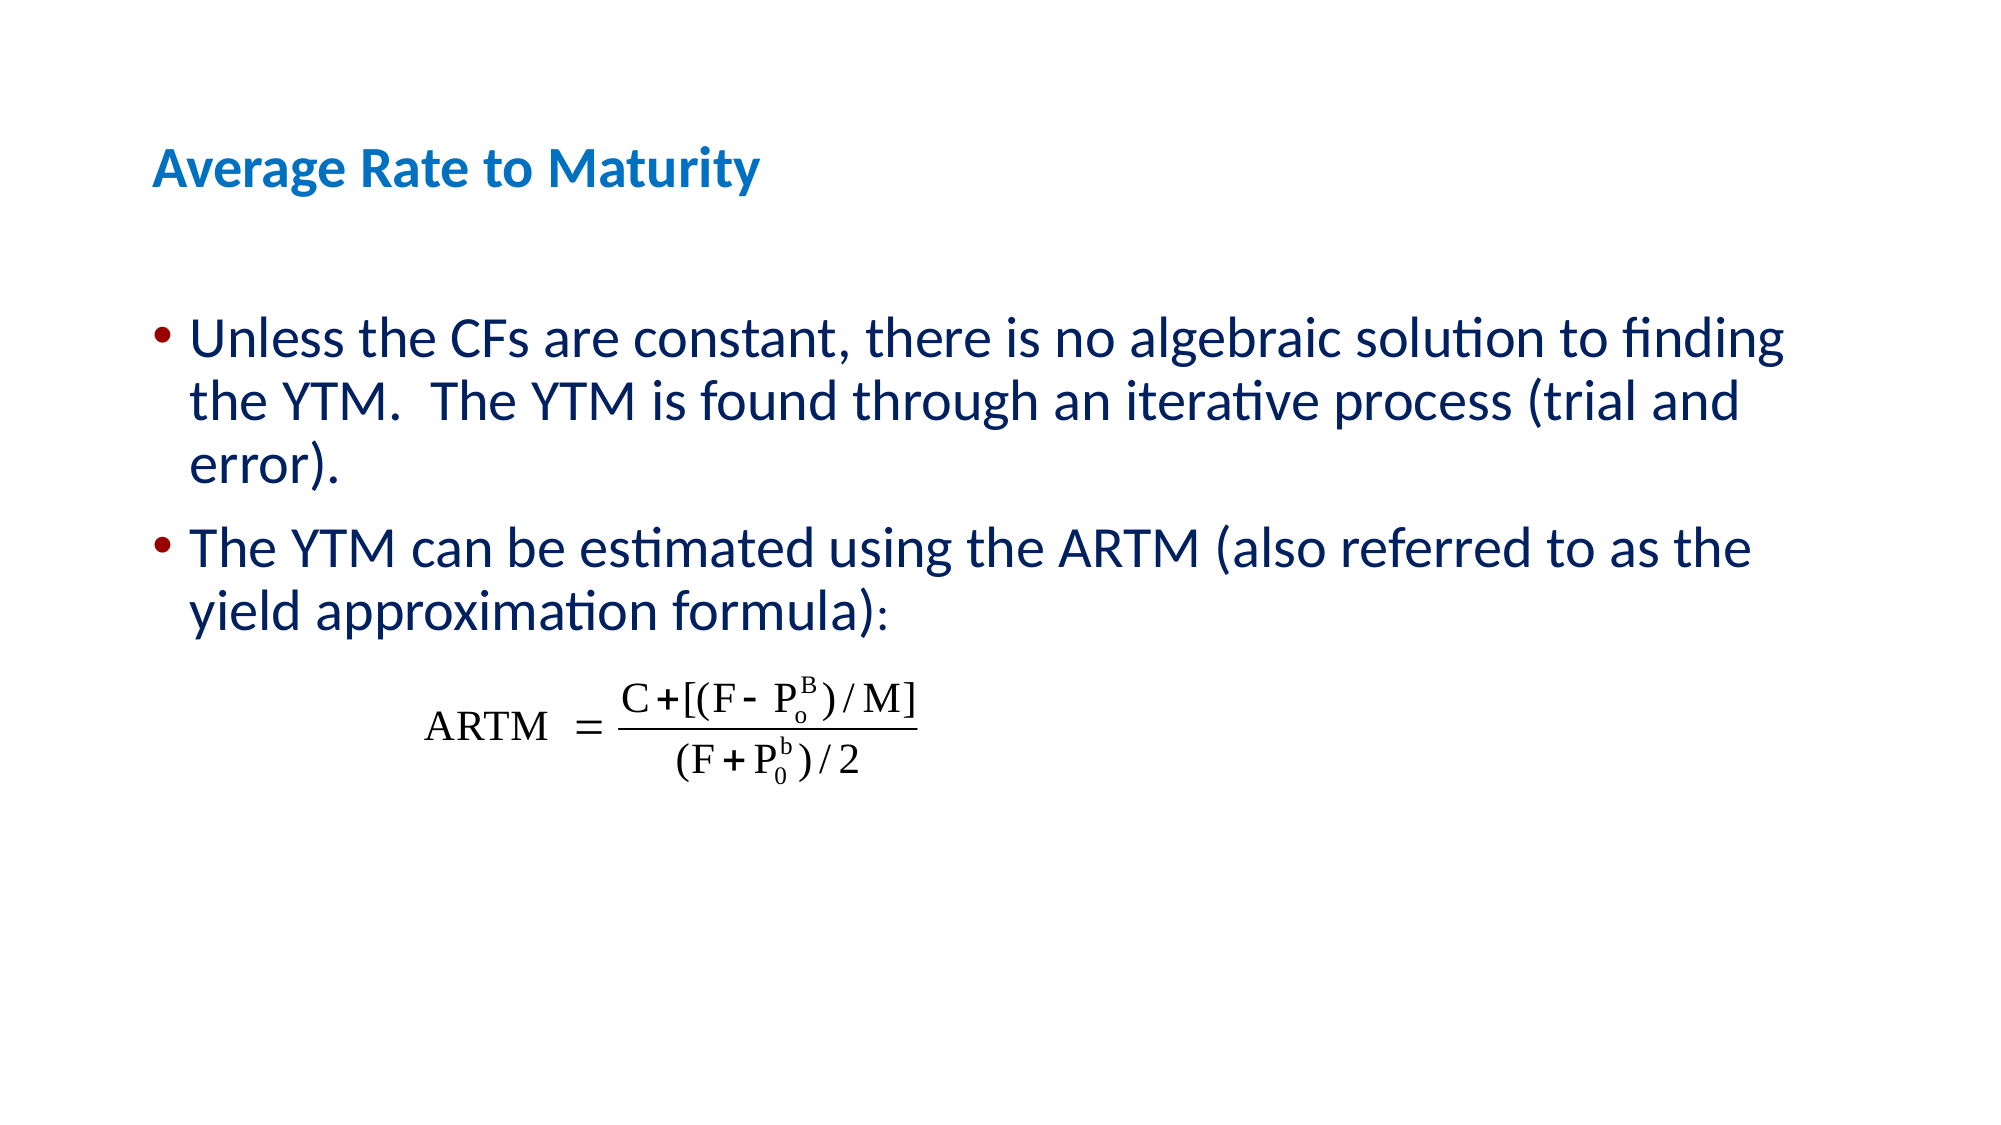

# Average Rate to Maturity
Unless the CFs are constant, there is no algebraic solution to finding the YTM. The YTM is found through an iterative process (trial and error).
The YTM can be estimated using the ARTM (also referred to as the yield approximation formula):